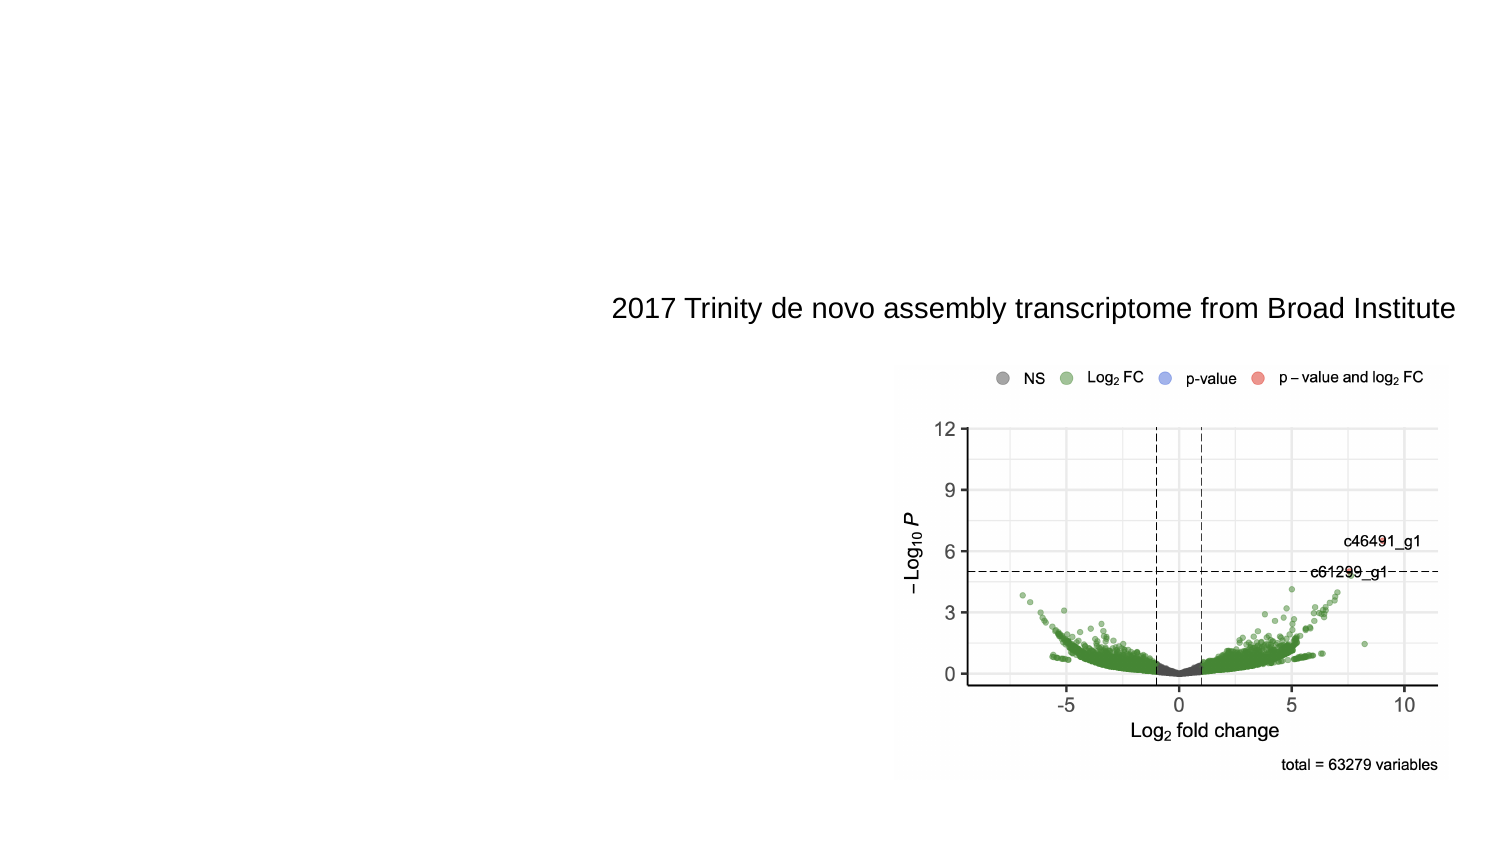

#
2017 Trinity de novo assembly transcriptome from Broad Institute